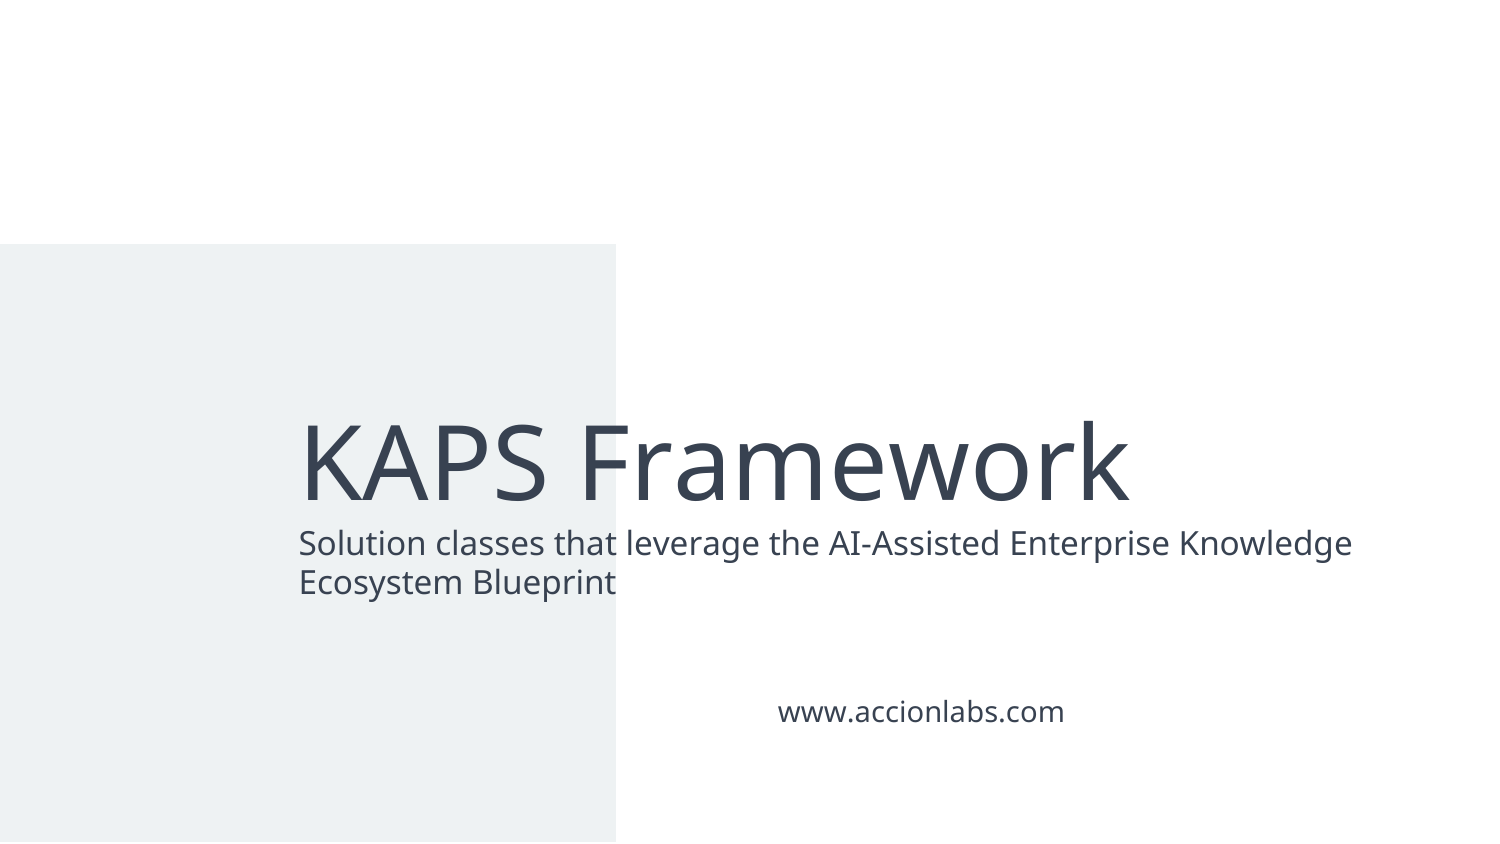

# KAPS Framework Solution classes that leverage the AI-Assisted Enterprise Knowledge Ecosystem Blueprint